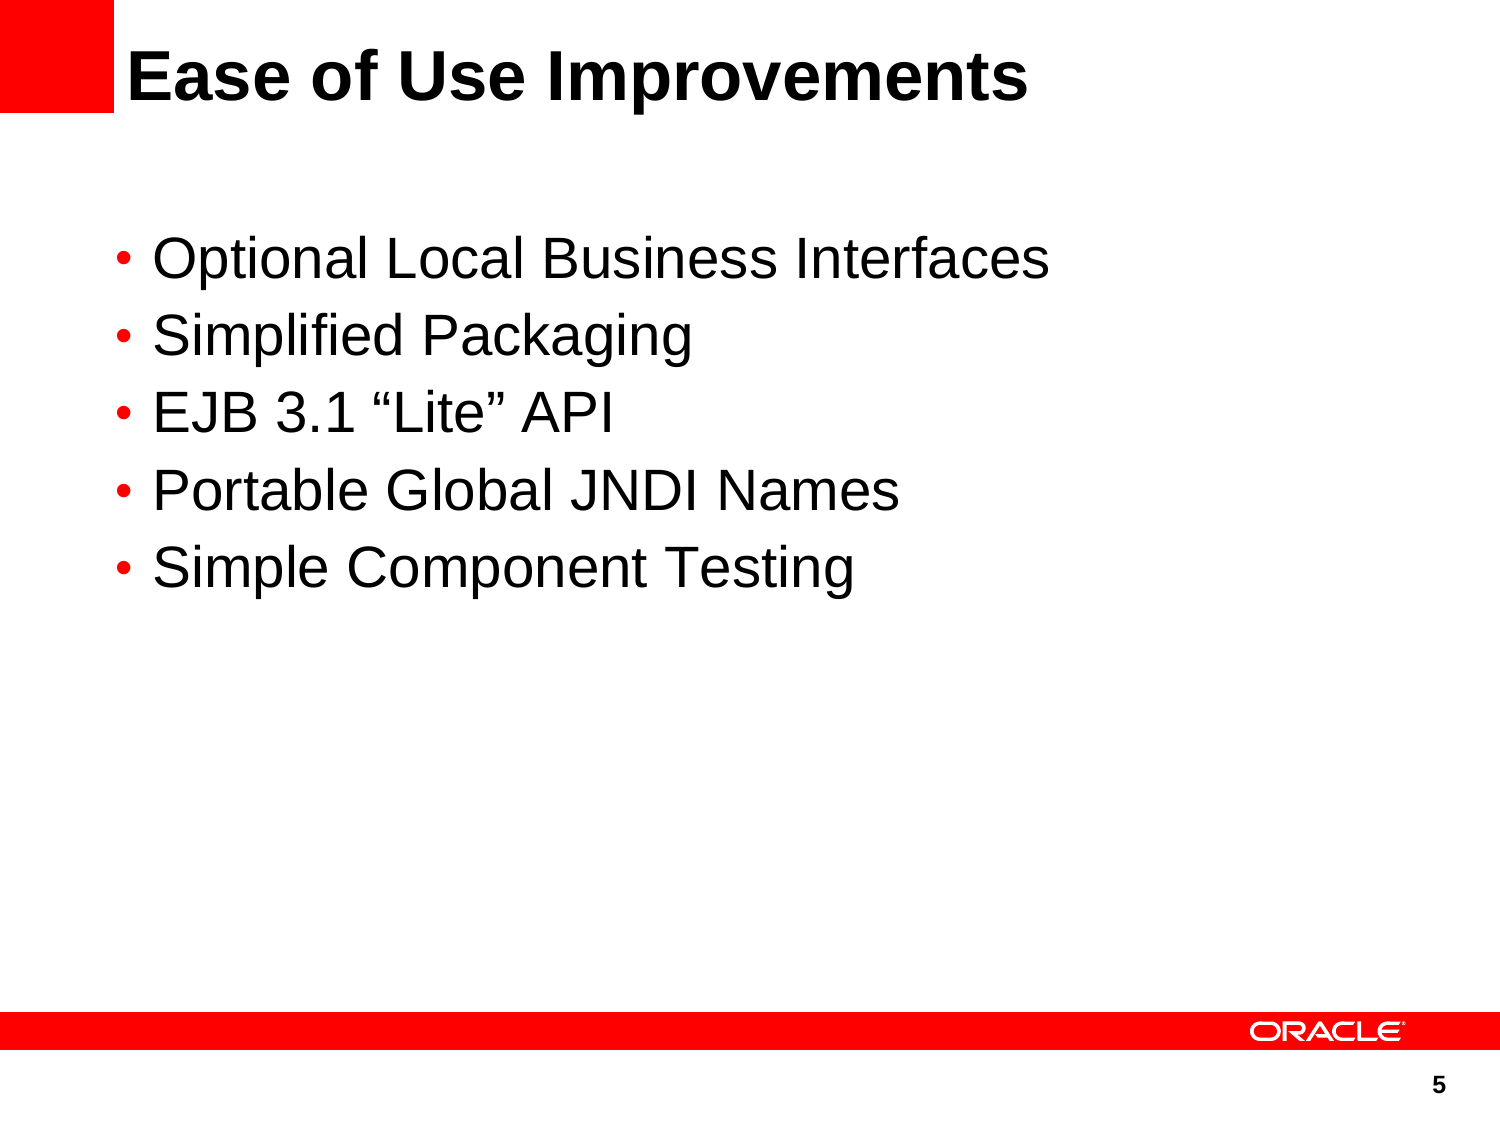

# Ease of Use Improvements
Optional Local Business Interfaces
Simplified Packaging
EJB 3.1 “Lite” API
Portable Global JNDI Names
Simple Component Testing